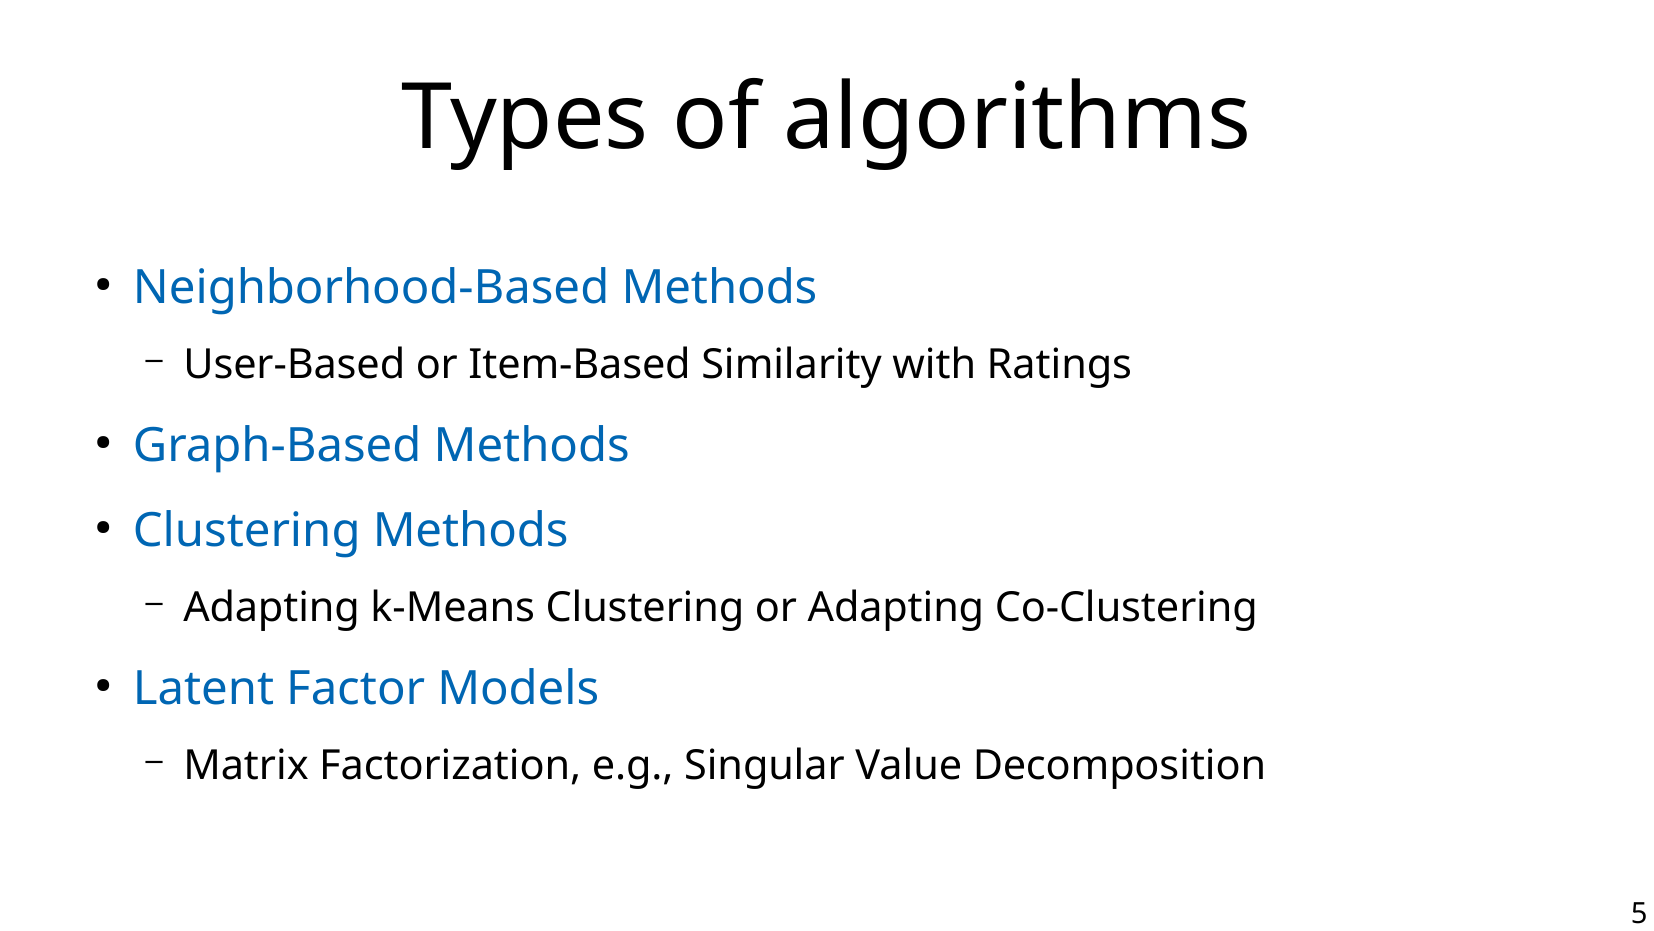

# Types of algorithms
Neighborhood-Based Methods
User-Based or Item-Based Similarity with Ratings
Graph-Based Methods
Clustering Methods
Adapting k-Means Clustering or Adapting Co-Clustering
Latent Factor Models
Matrix Factorization, e.g., Singular Value Decomposition
5